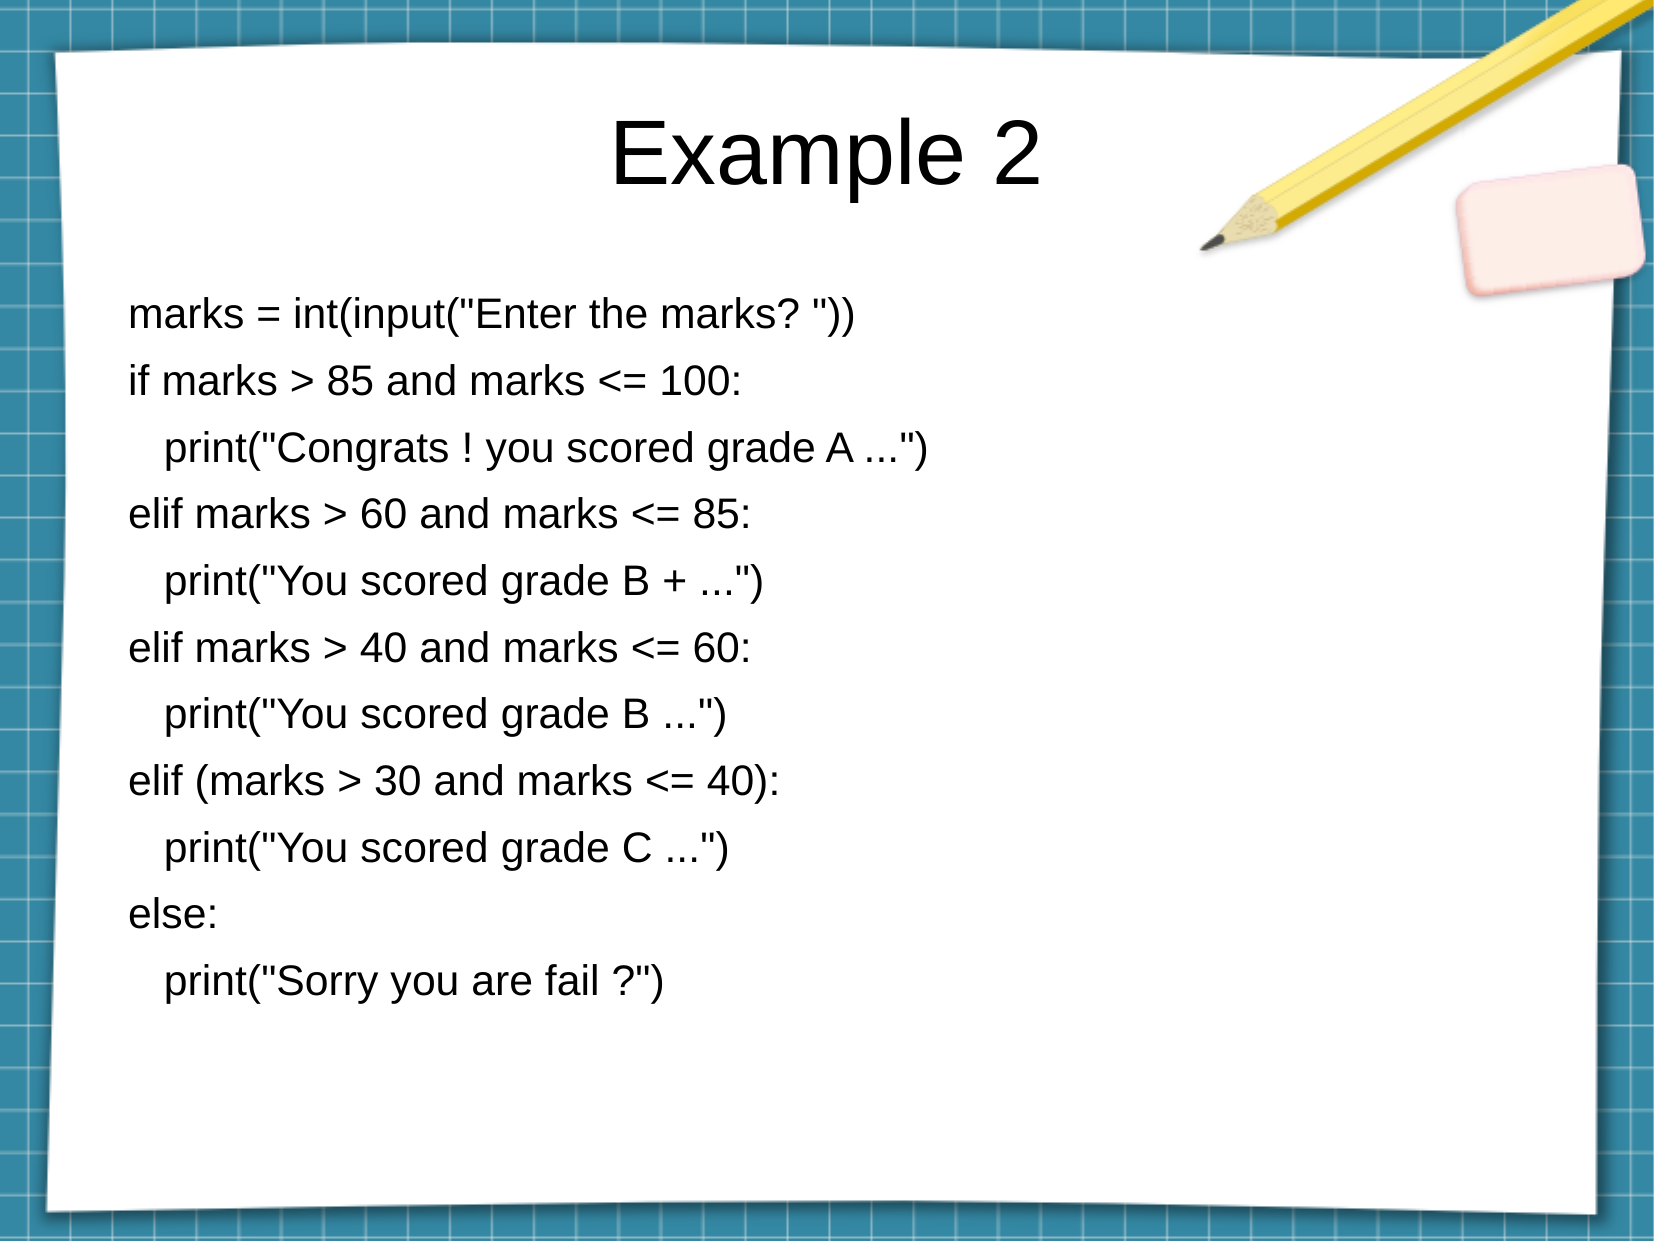

# Example 2
marks = int(input("Enter the marks? "))
if marks > 85 and marks <= 100:
 print("Congrats ! you scored grade A ...")
elif marks > 60 and marks <= 85:
 print("You scored grade B + ...")
elif marks > 40 and marks <= 60:
 print("You scored grade B ...")
elif (marks > 30 and marks <= 40):
 print("You scored grade C ...")
else:
 print("Sorry you are fail ?")